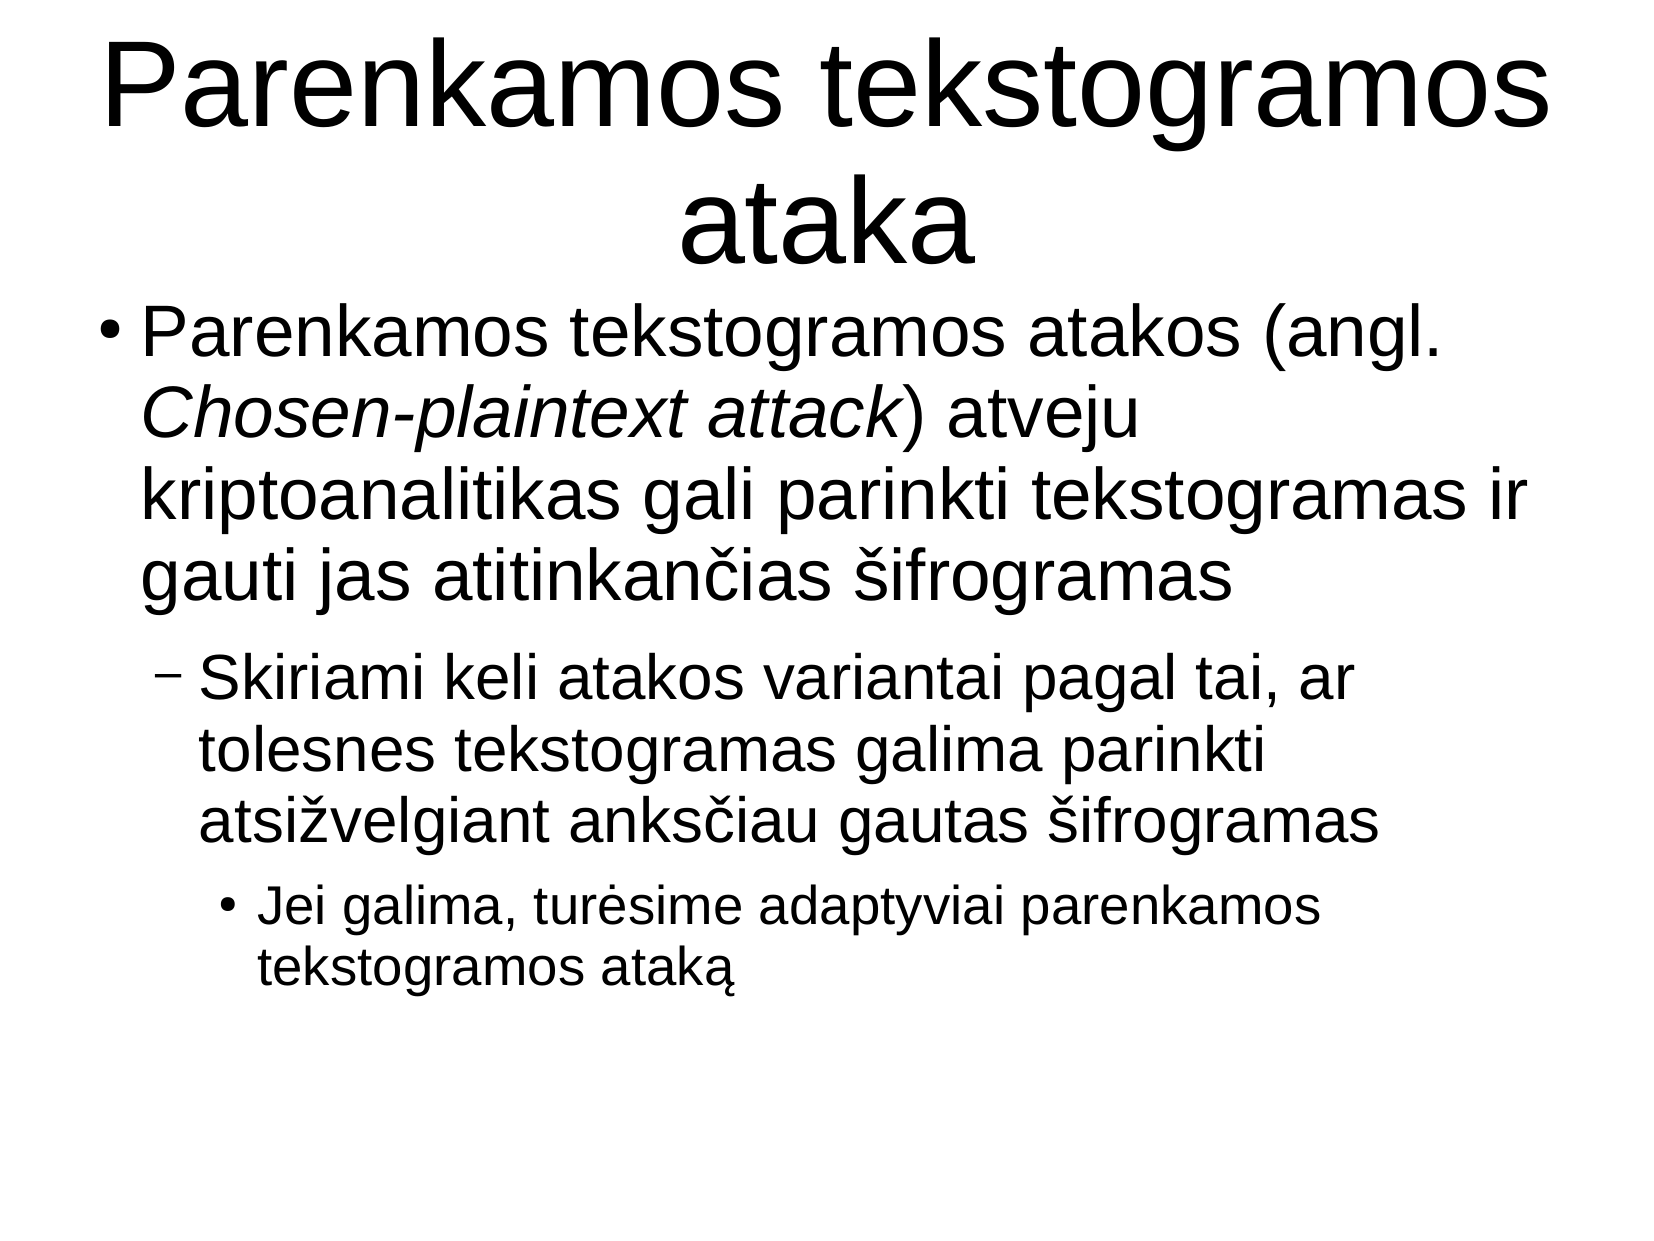

# Parenkamos tekstogramos ataka
Parenkamos tekstogramos atakos (angl. Chosen-plaintext attack) atveju kriptoanalitikas gali parinkti tekstogramas ir gauti jas atitinkančias šifrogramas
Skiriami keli atakos variantai pagal tai, ar tolesnes tekstogramas galima parinkti atsižvelgiant anksčiau gautas šifrogramas
Jei galima, turėsime adaptyviai parenkamos tekstogramos ataką